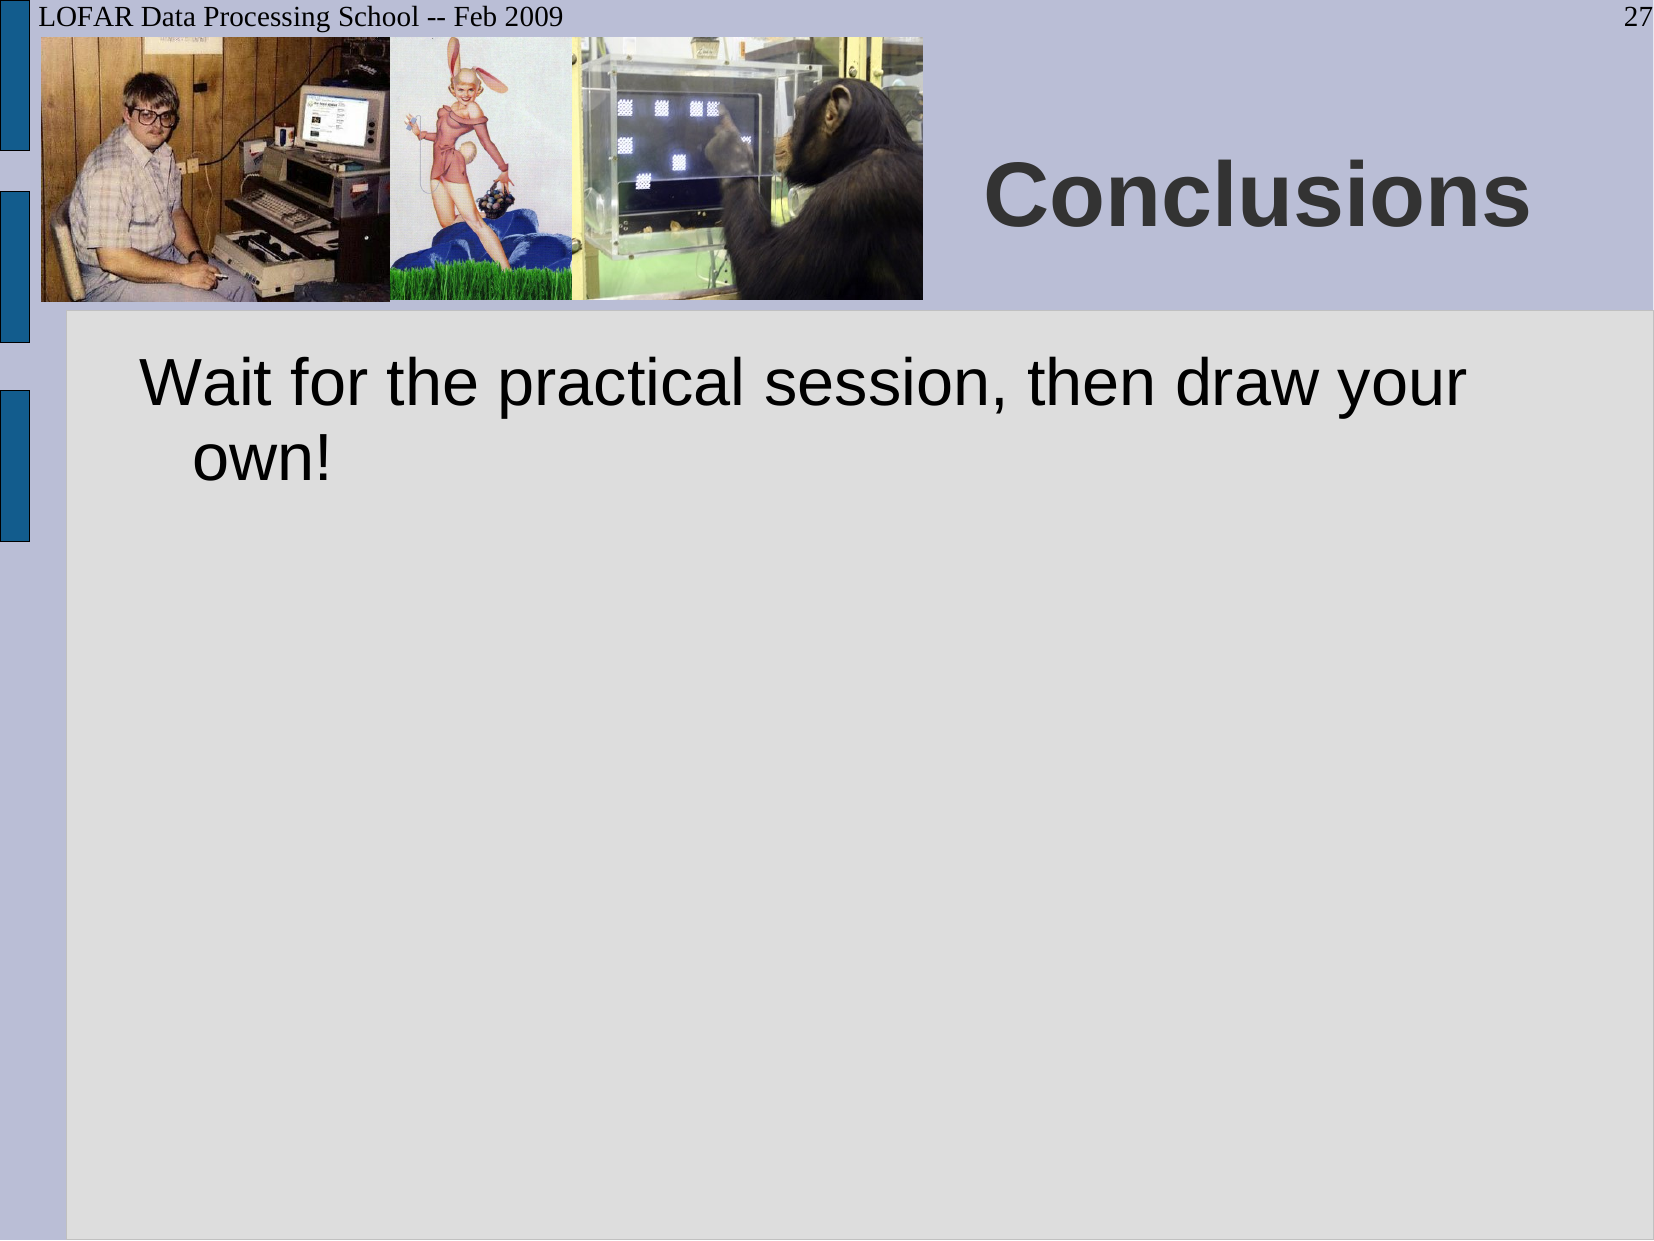

LOFAR Data Processing School -- Feb 2009
27
# Conclusions
Wait for the practical session, then draw your own!